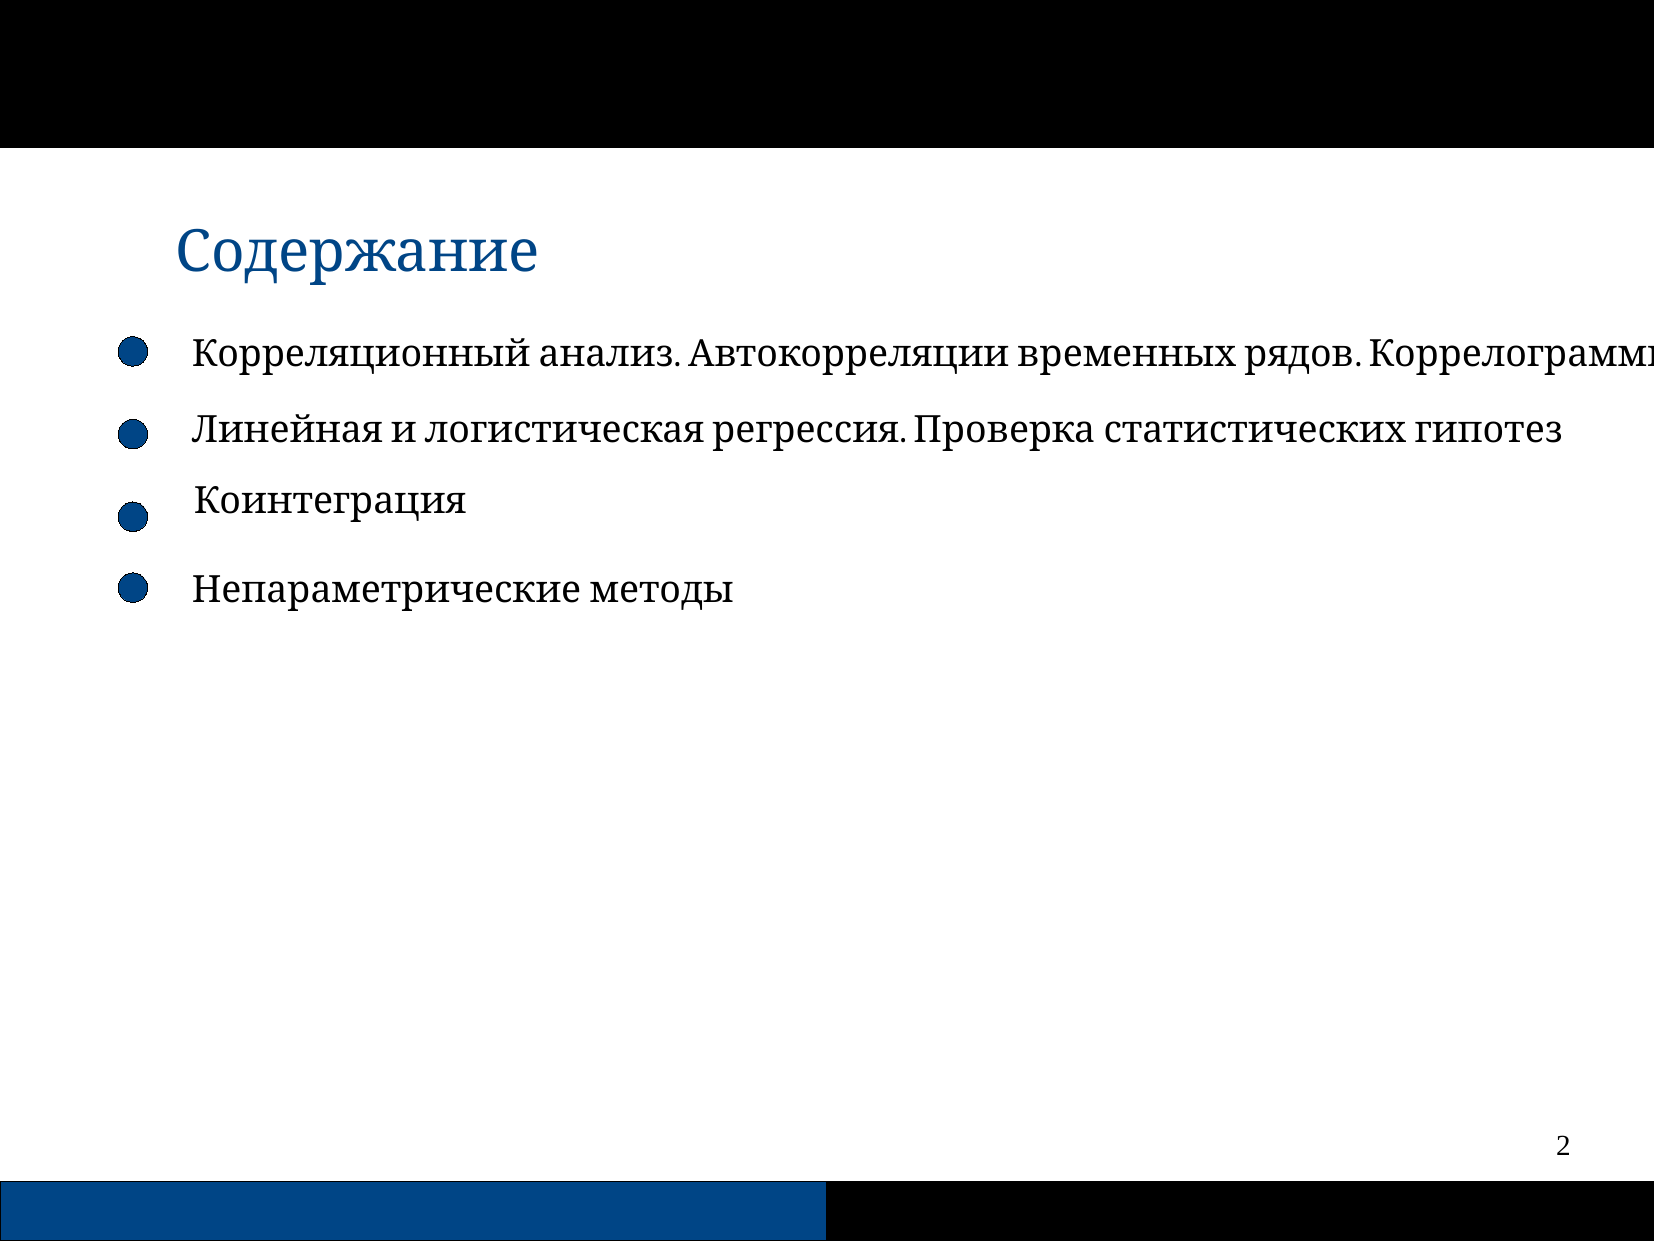

Содержание
Корреляционный анализ. Автокорреляции временных рядов. Коррелограммы
Линейная и логистическая регрессия. Проверка статистических гипотез
Коинтеграция
Непараметрические методы
2